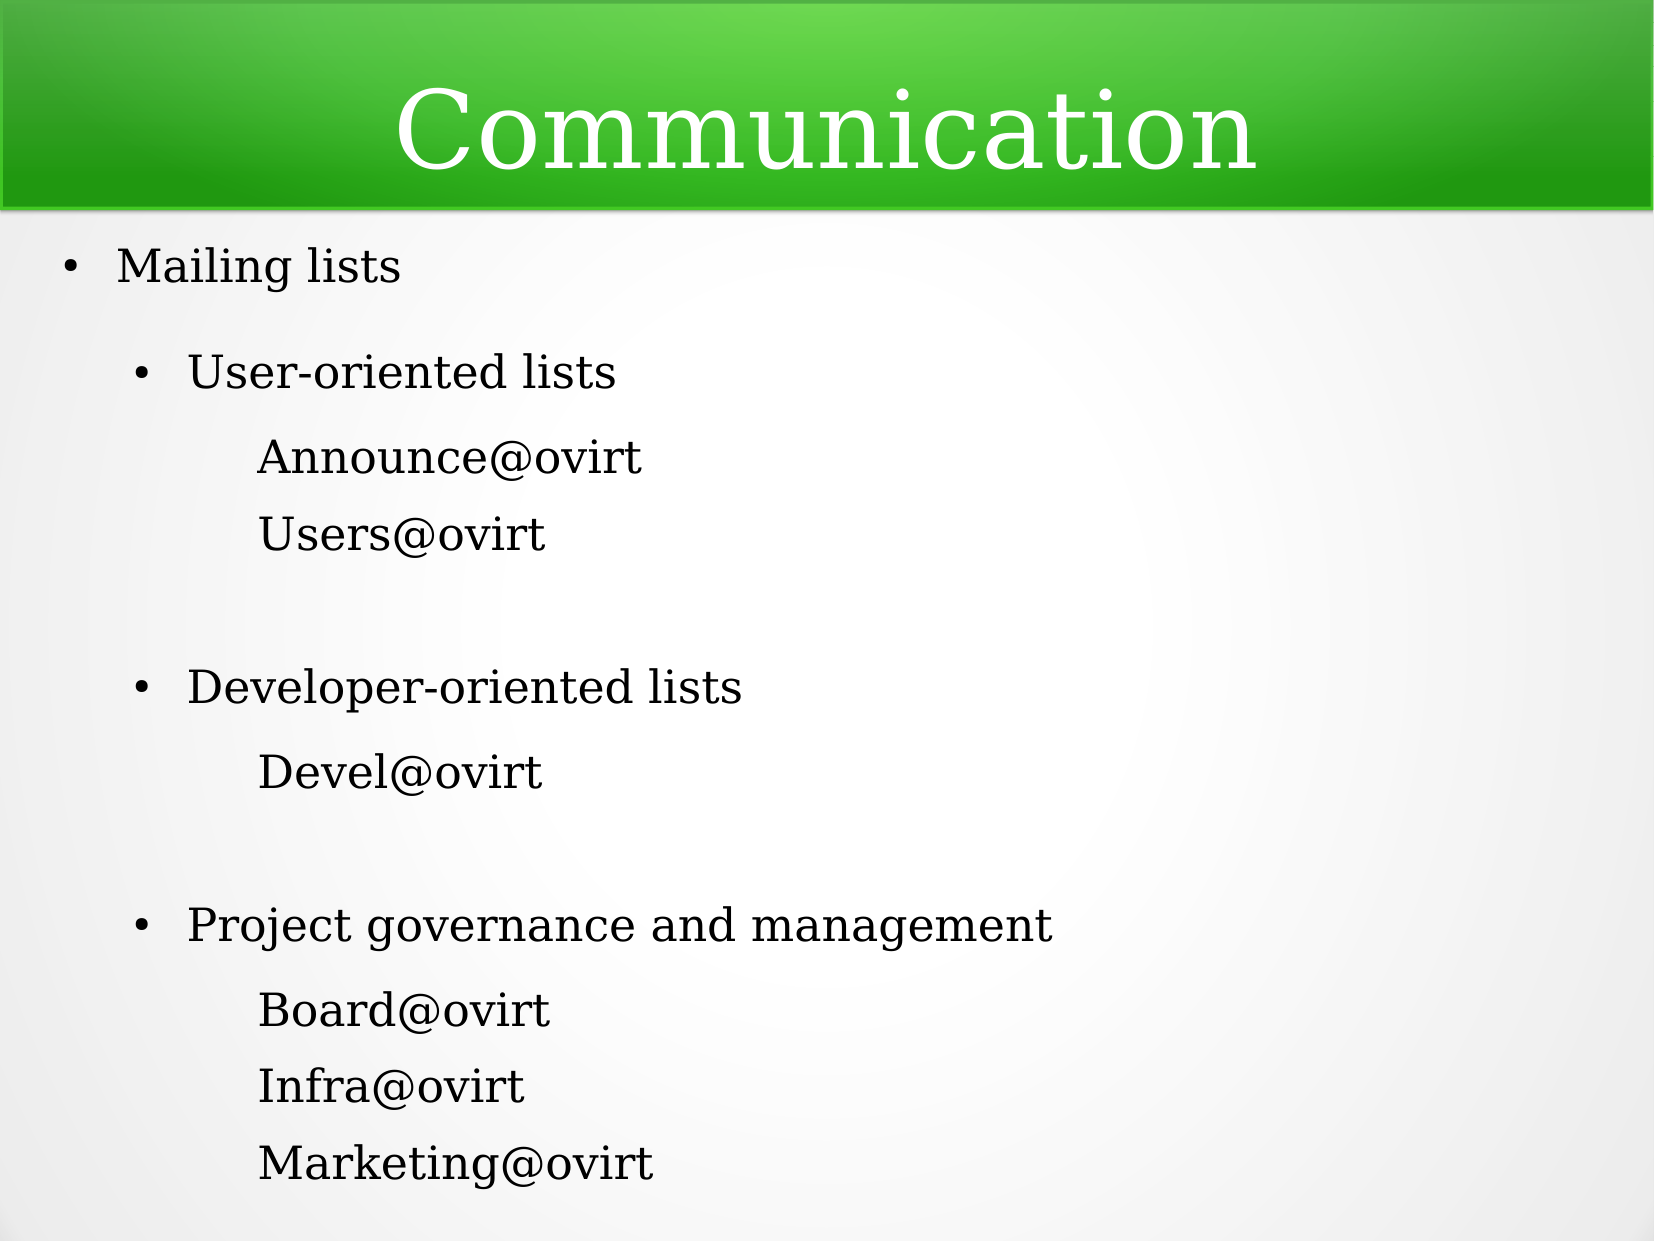

# Communication
Mailing lists
User-oriented lists
Announce@ovirt
Users@ovirt
Developer-oriented lists
Devel@ovirt
Project governance and management
Board@ovirt
Infra@ovirt
Marketing@ovirt